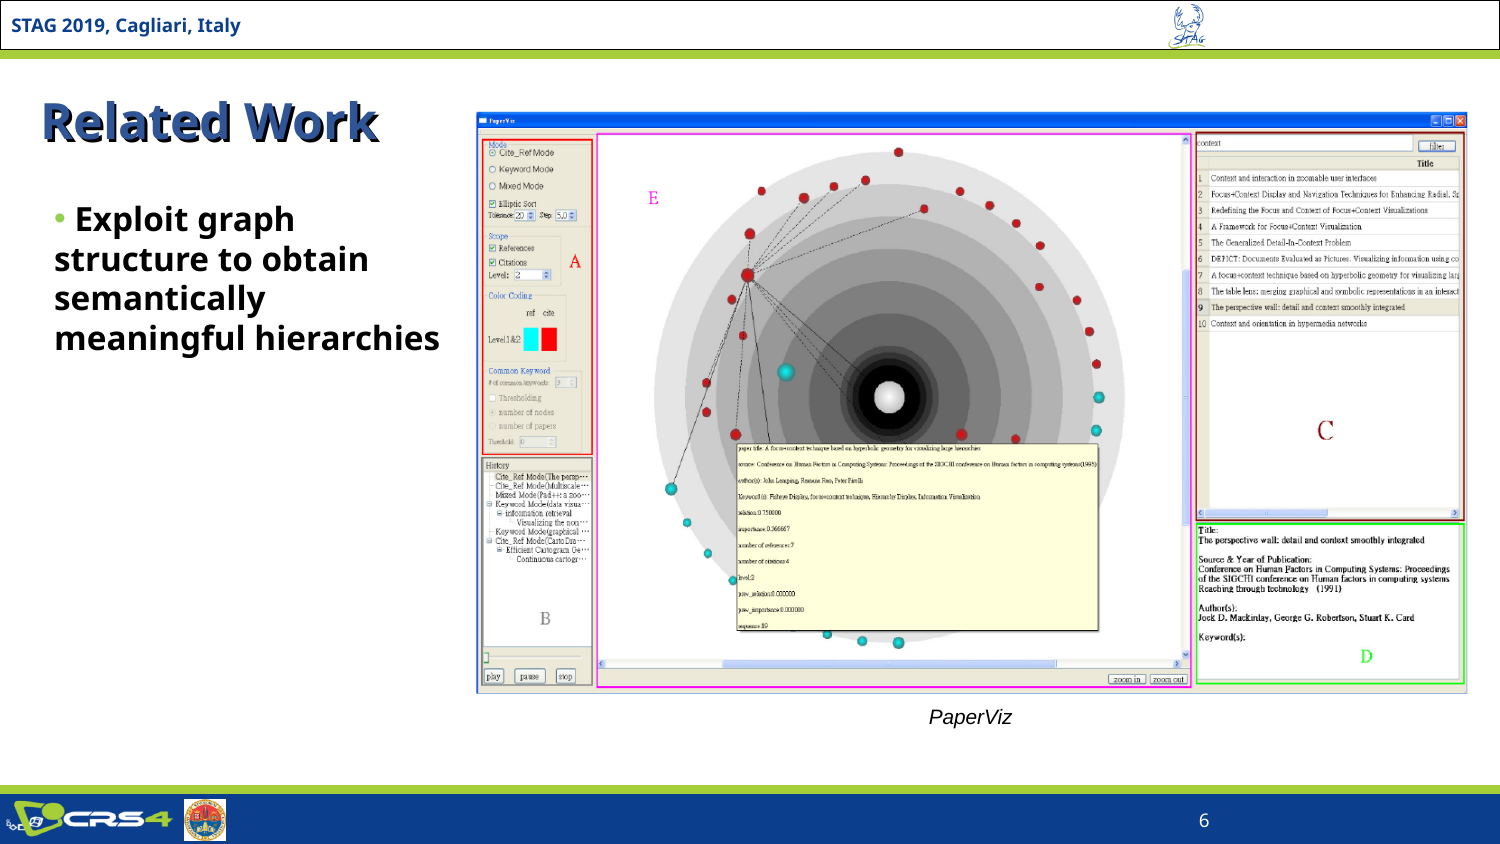

# Related Work
 Exploit graph structure to obtain semantically meaningful hierarchies
PaperViz